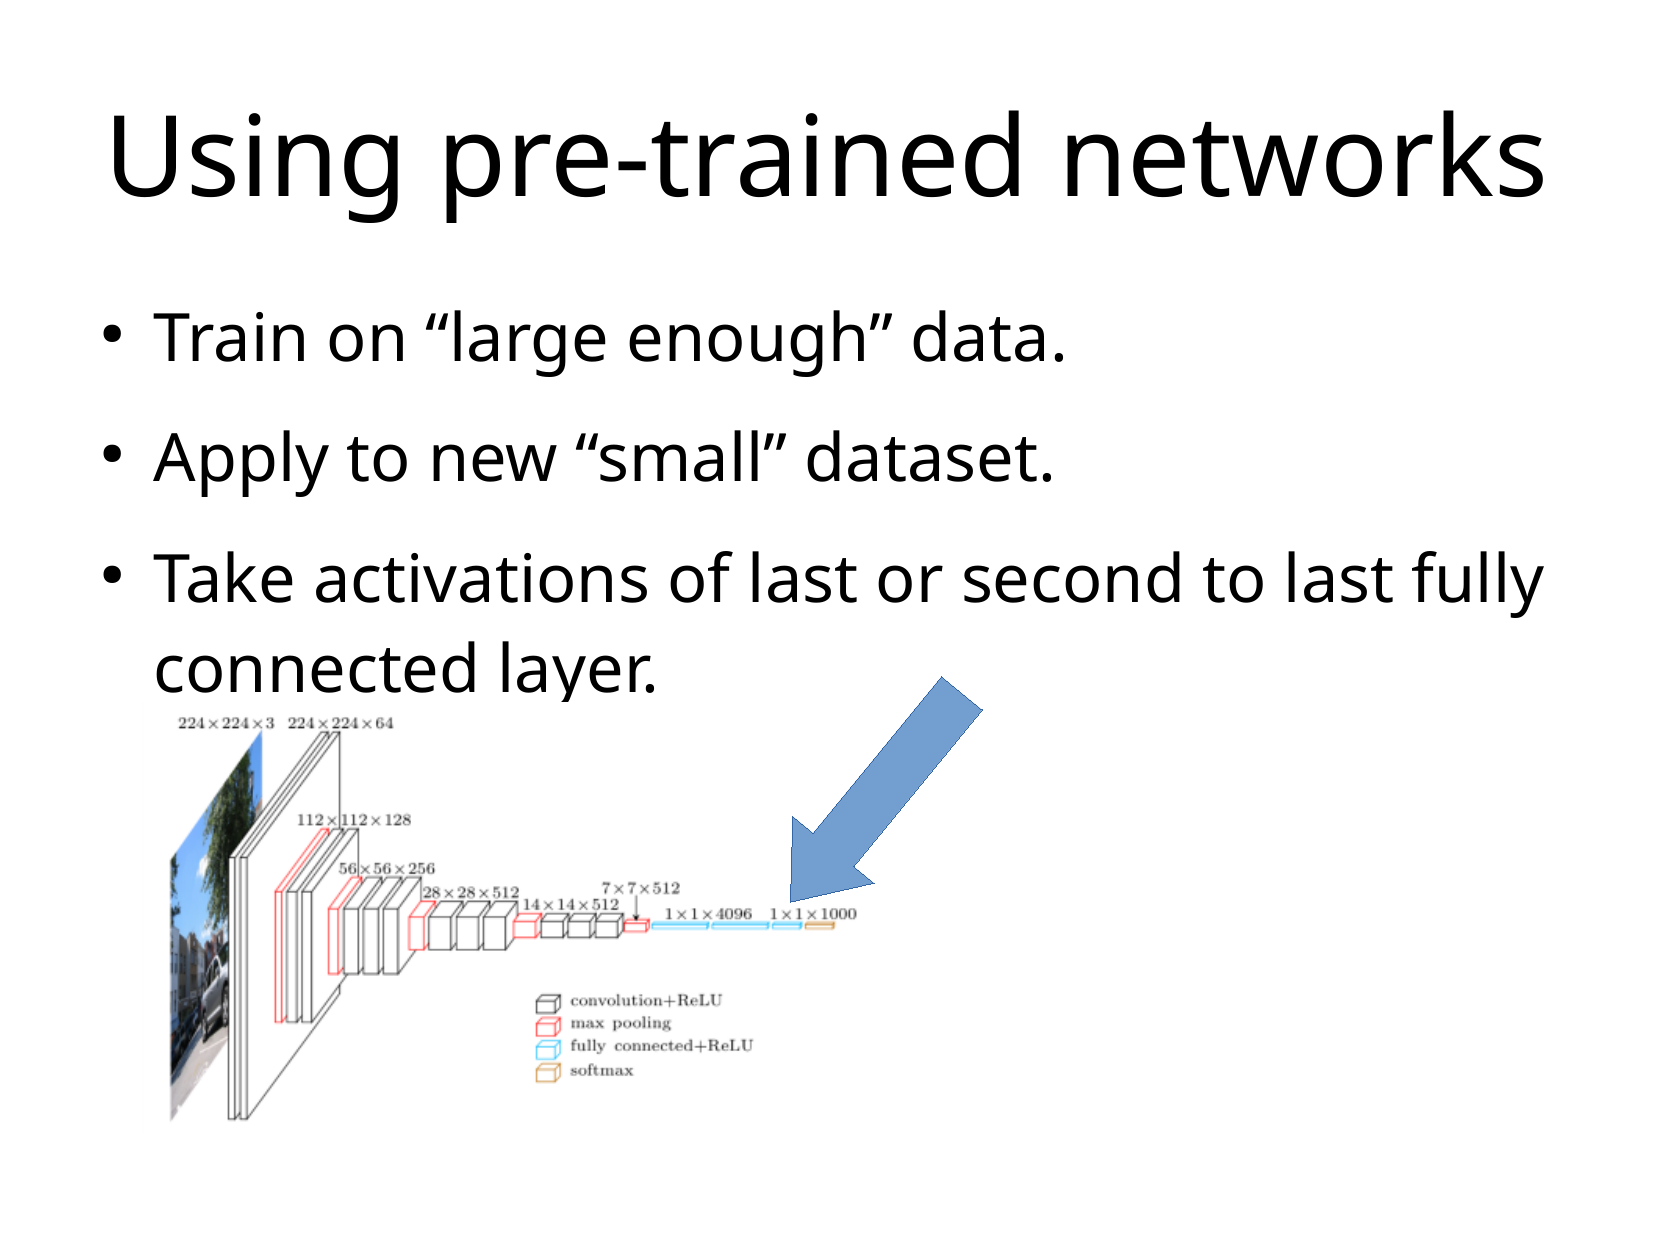

# Using pre-trained networks
Train on “large enough” data.
Apply to new “small” dataset.
Take activations of last or second to last fully connected layer.